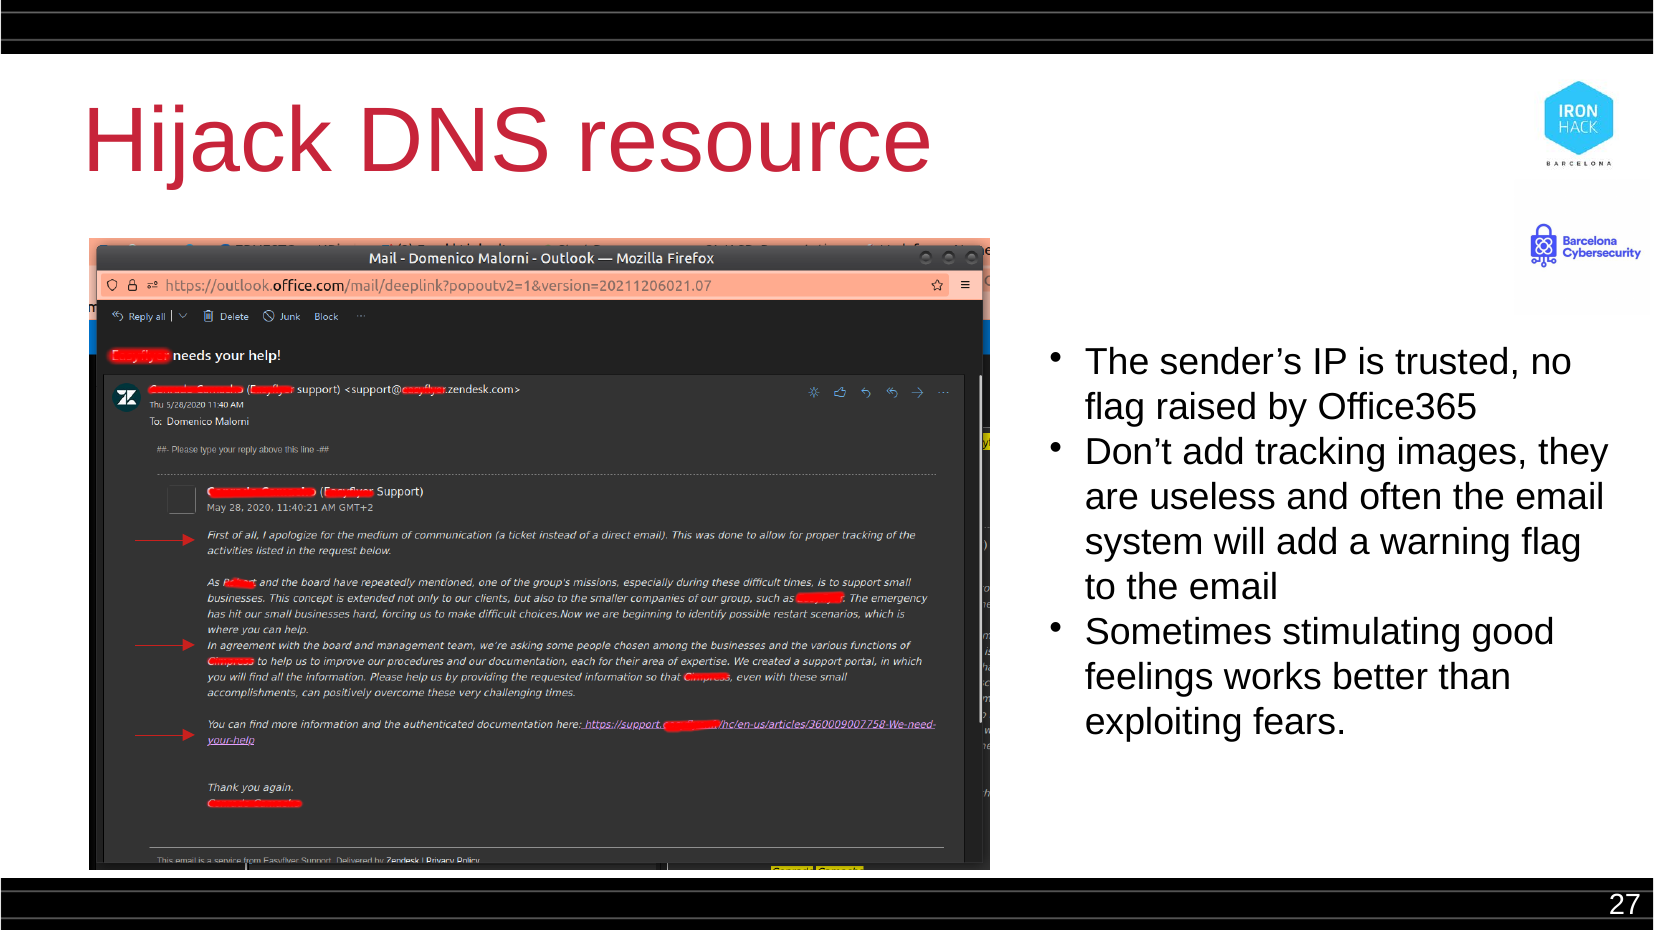

Hijack DNS resource
The sender’s IP is trusted, no flag raised by Office365
Don’t add tracking images, they are useless and often the email system will add a warning flag to the email
Sometimes stimulating good feelings works better than exploiting fears.